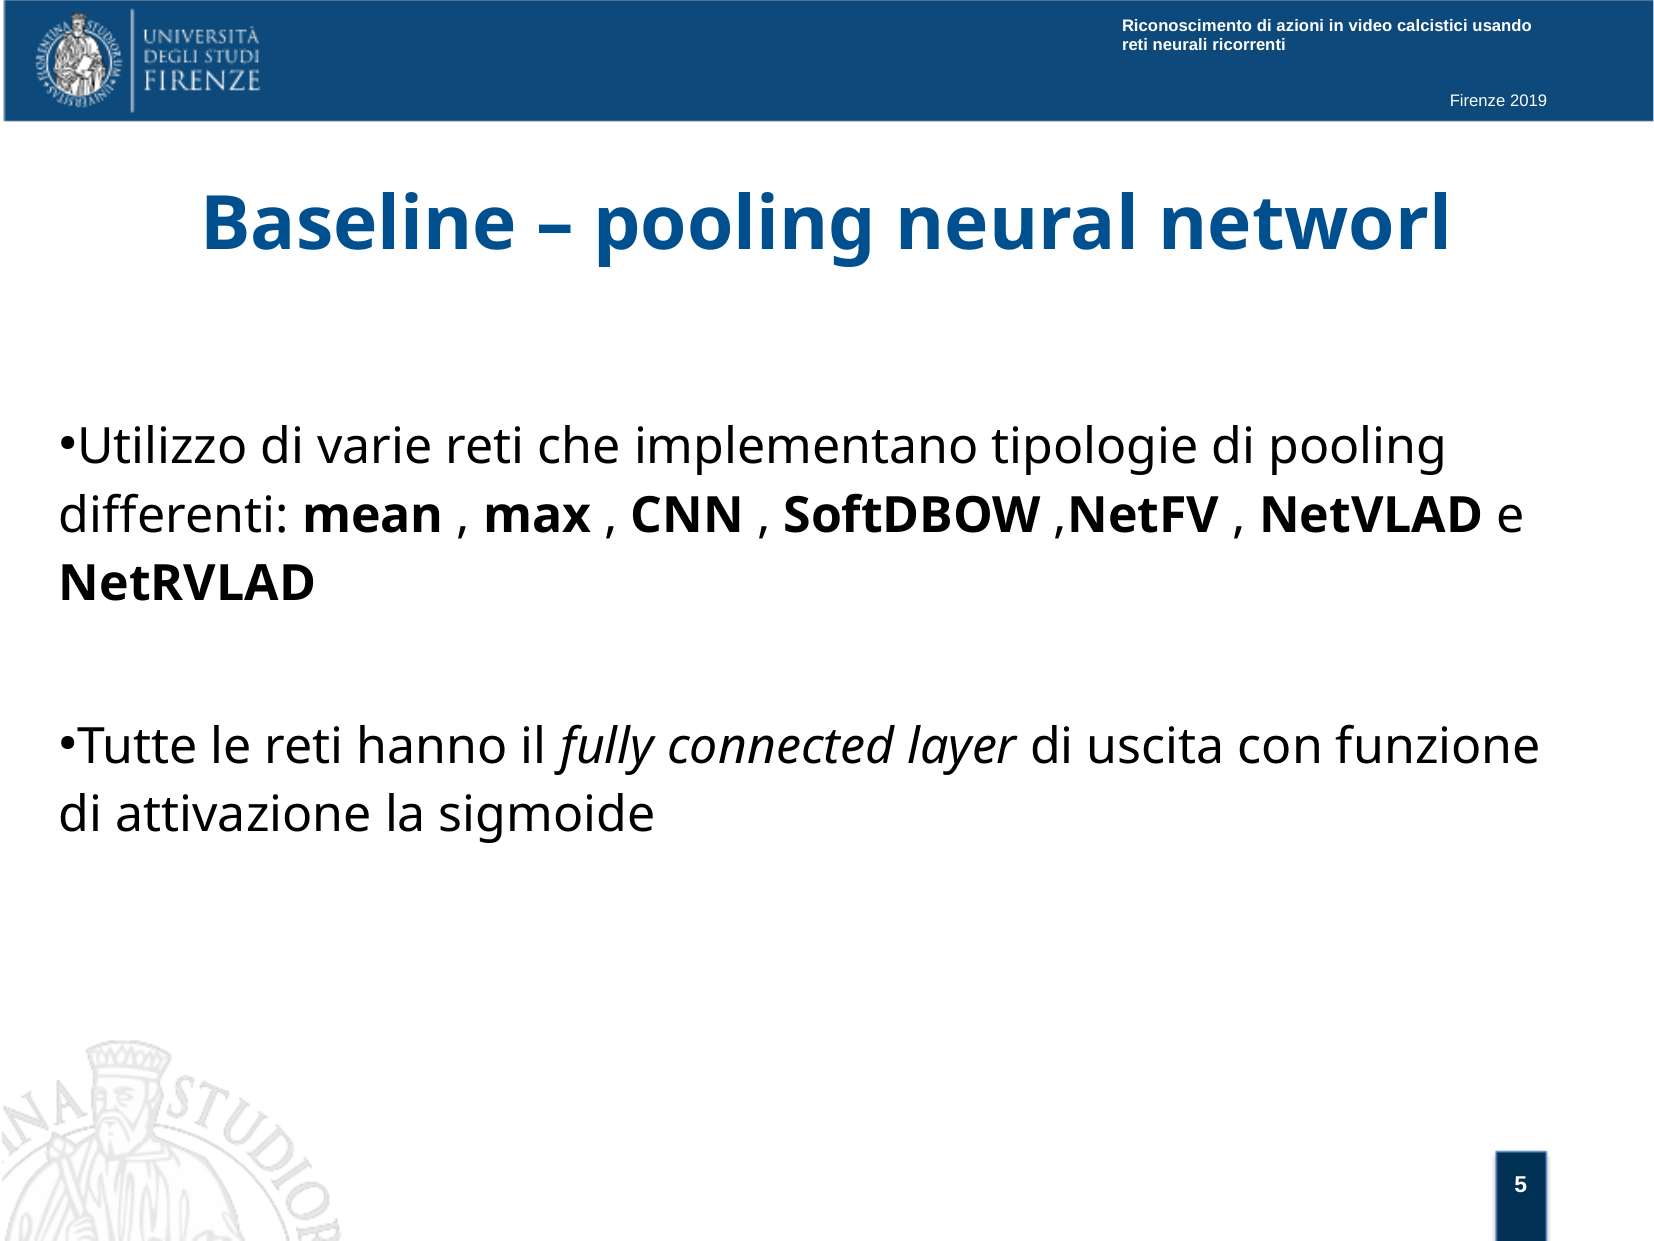

Riconoscimento di azioni in video calcistici usando reti neurali ricorrenti
Firenze 2019
Baseline – pooling neural networl
Utilizzo di varie reti che implementano tipologie di pooling differenti: mean , max , CNN , SoftDBOW ,NetFV , NetVLAD e NetRVLAD
Tutte le reti hanno il fully connected layer di uscita con funzione di attivazione la sigmoide
5